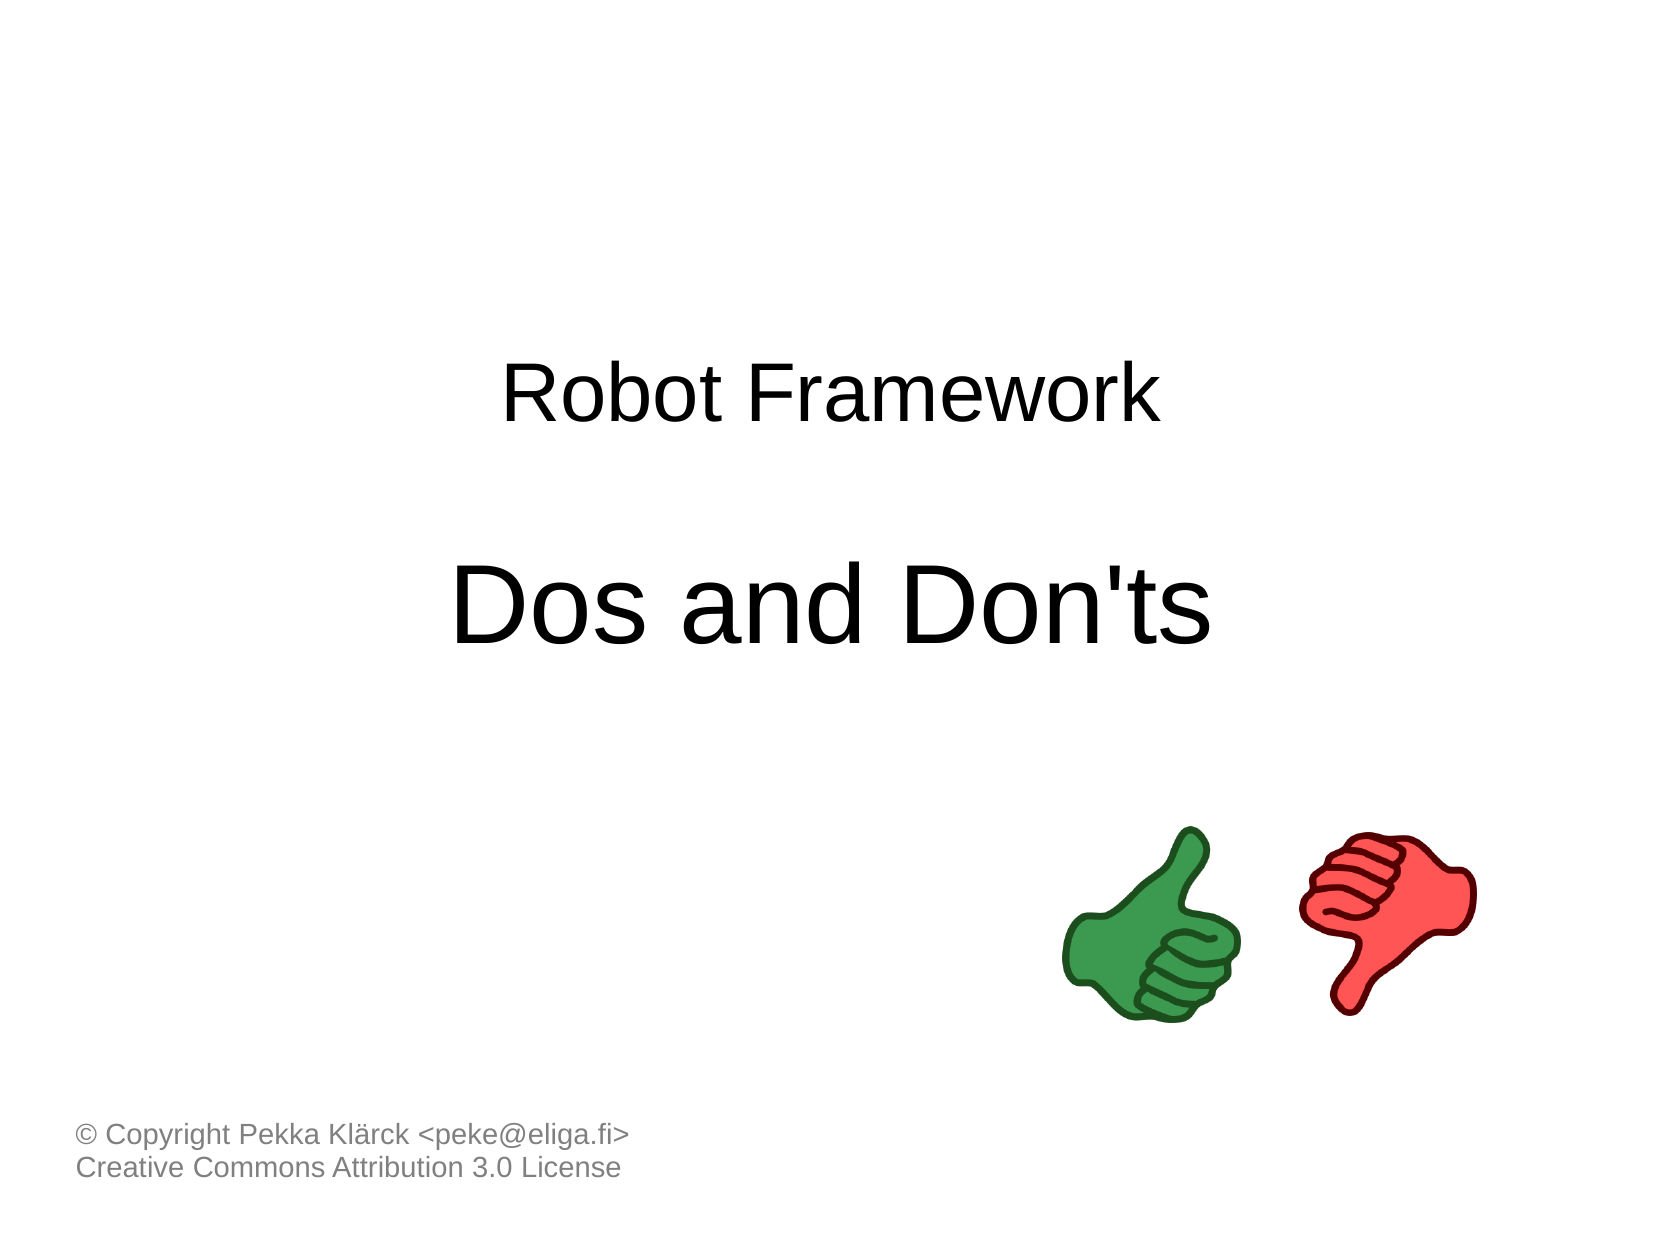

# Robot Framework Dos and Don'ts
© Copyright Pekka Klärck <peke@eliga.fi>
Creative Commons Attribution 3.0 License